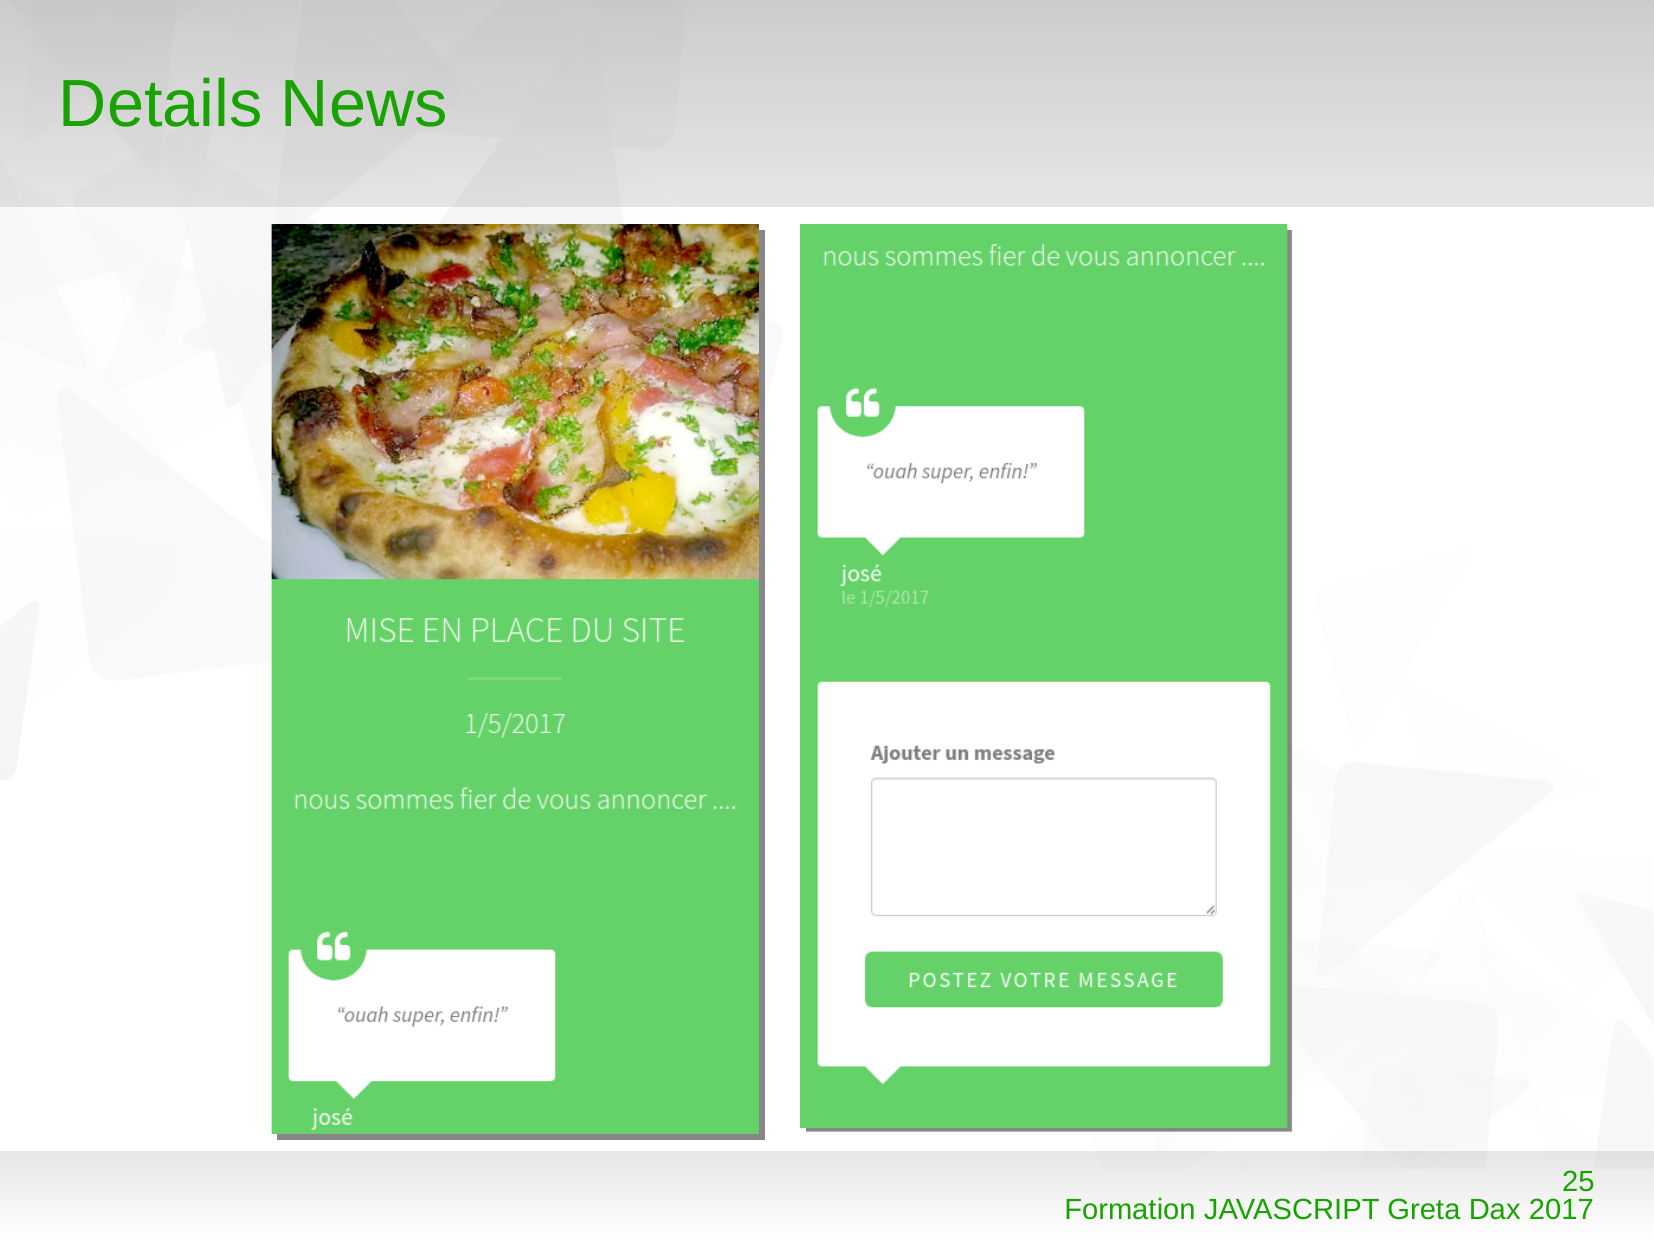

# Details News
25
Formation JAVASCRIPT Greta Dax 2017